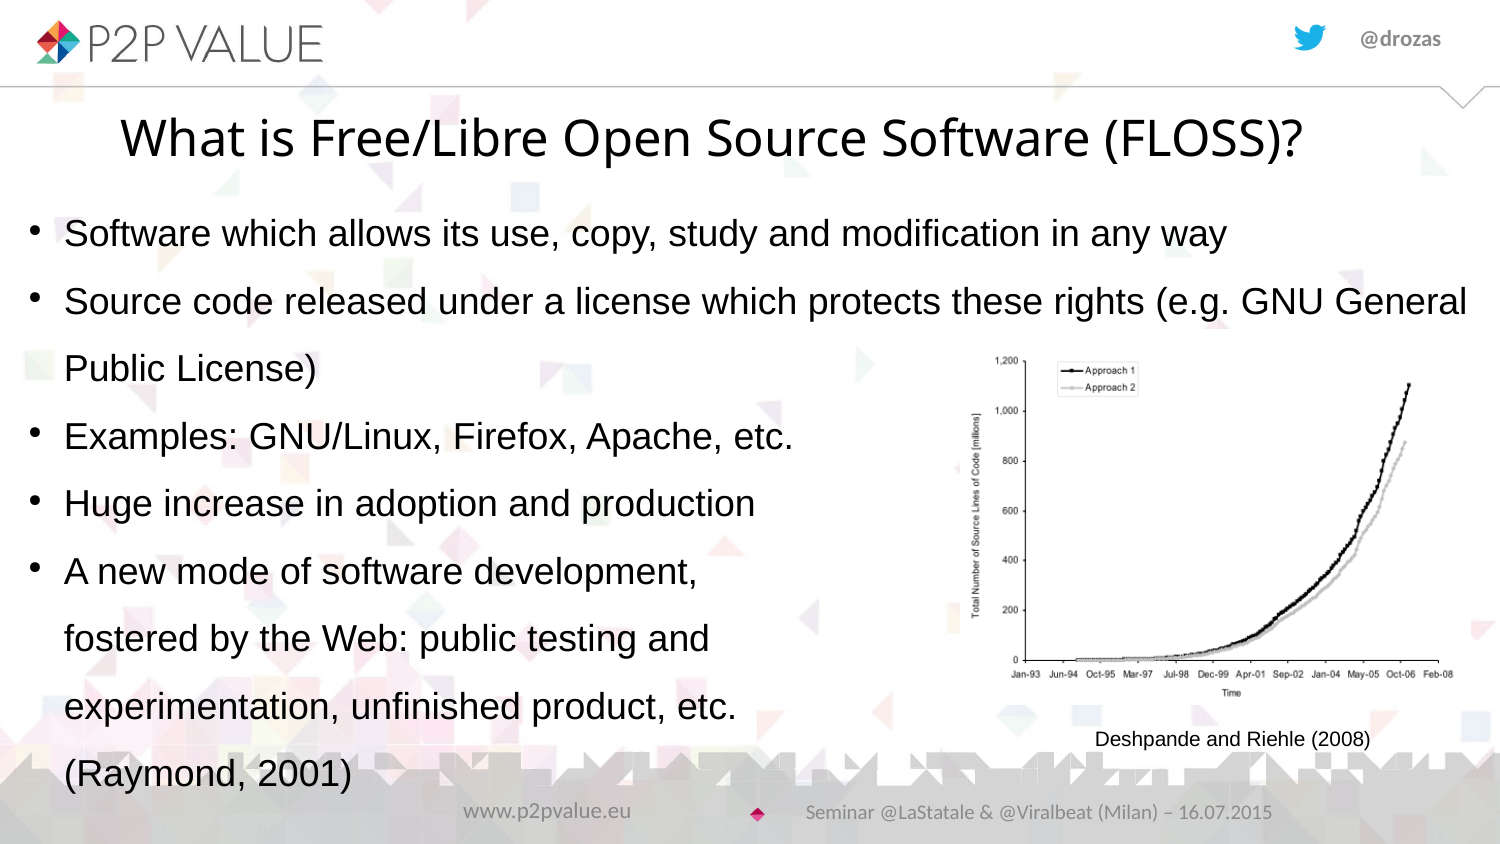

@drozas
# What is Free/Libre Open Source Software (FLOSS)?
Software which allows its use, copy, study and modification in any way
Source code released under a license which protects these rights (e.g. GNU General Public License)
Examples: GNU/Linux, Firefox, Apache, etc.
Huge increase in adoption and production
A new mode of software development,
fostered by the Web: public testing and
experimentation, unfinished product, etc.
(Raymond, 2001)
Deshpande and Riehle (2008)
Seminar @LaStatale & @Viralbeat (Milan) – 16.07.2015
www.p2pvalue.eu